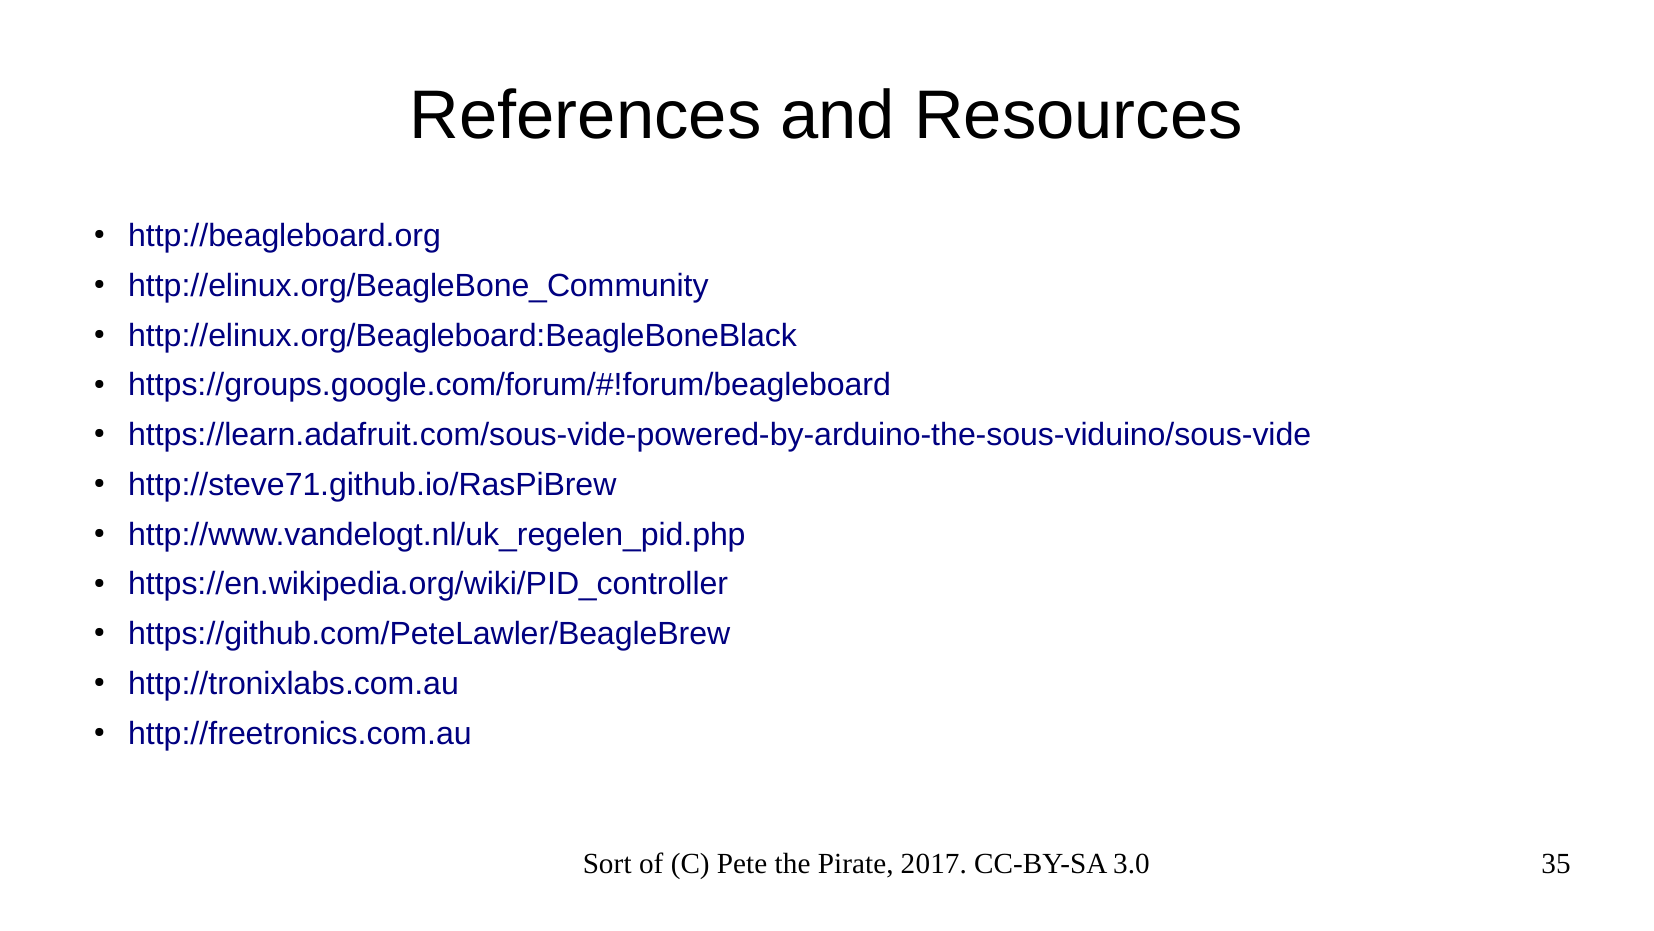

# References and Resources
http://beagleboard.org
http://elinux.org/BeagleBone_Community
http://elinux.org/Beagleboard:BeagleBoneBlack
https://groups.google.com/forum/#!forum/beagleboard
https://learn.adafruit.com/sous-vide-powered-by-arduino-the-sous-viduino/sous-vide
http://steve71.github.io/RasPiBrew
http://www.vandelogt.nl/uk_regelen_pid.php
https://en.wikipedia.org/wiki/PID_controller
https://github.com/PeteLawler/BeagleBrew
http://tronixlabs.com.au
http://freetronics.com.au
Sort of (C) Pete the Pirate, 2017. CC-BY-SA 3.0
35